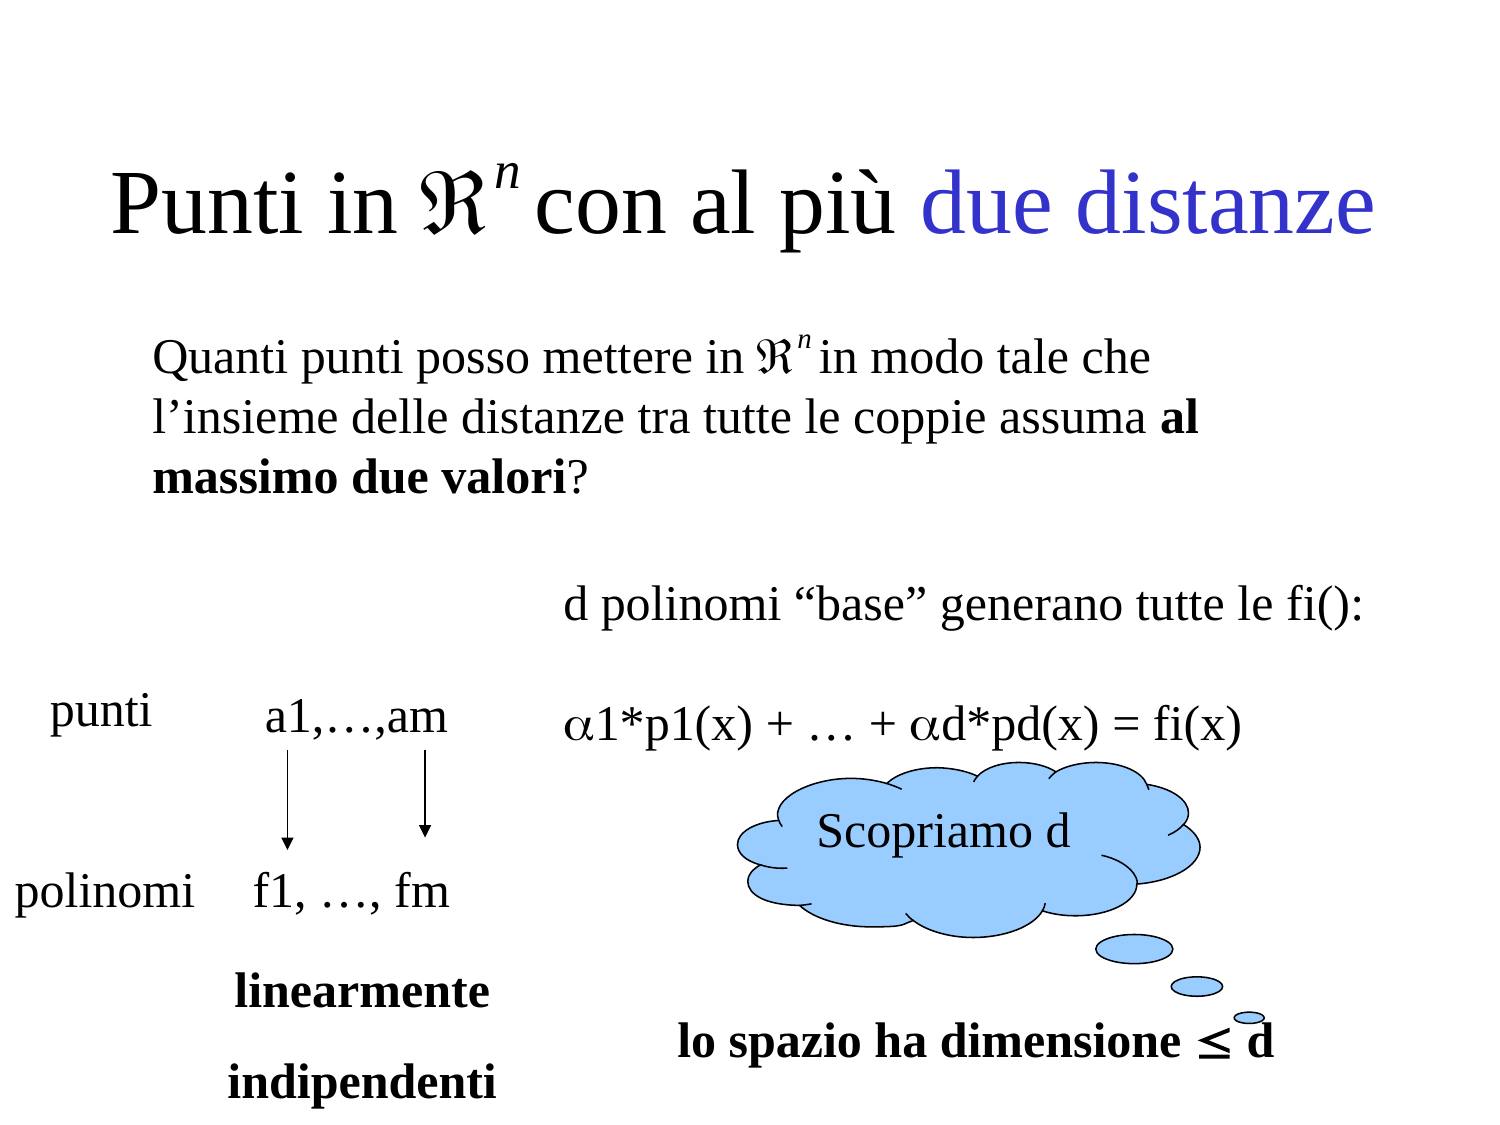

# Punti in n con al più due distanze
Quanti punti posso mettere in n in modo tale che l’insieme delle distanze tra tutte le coppie assuma al massimo due valori?
d polinomi “base” generano tutte le fi():
1*p1(x) + … + d*pd(x) = fi(x)
punti
a1,…,am
f1, …, fm
Scopriamo d
polinomi
linearmente
indipendenti
lo spazio ha dimensione  d